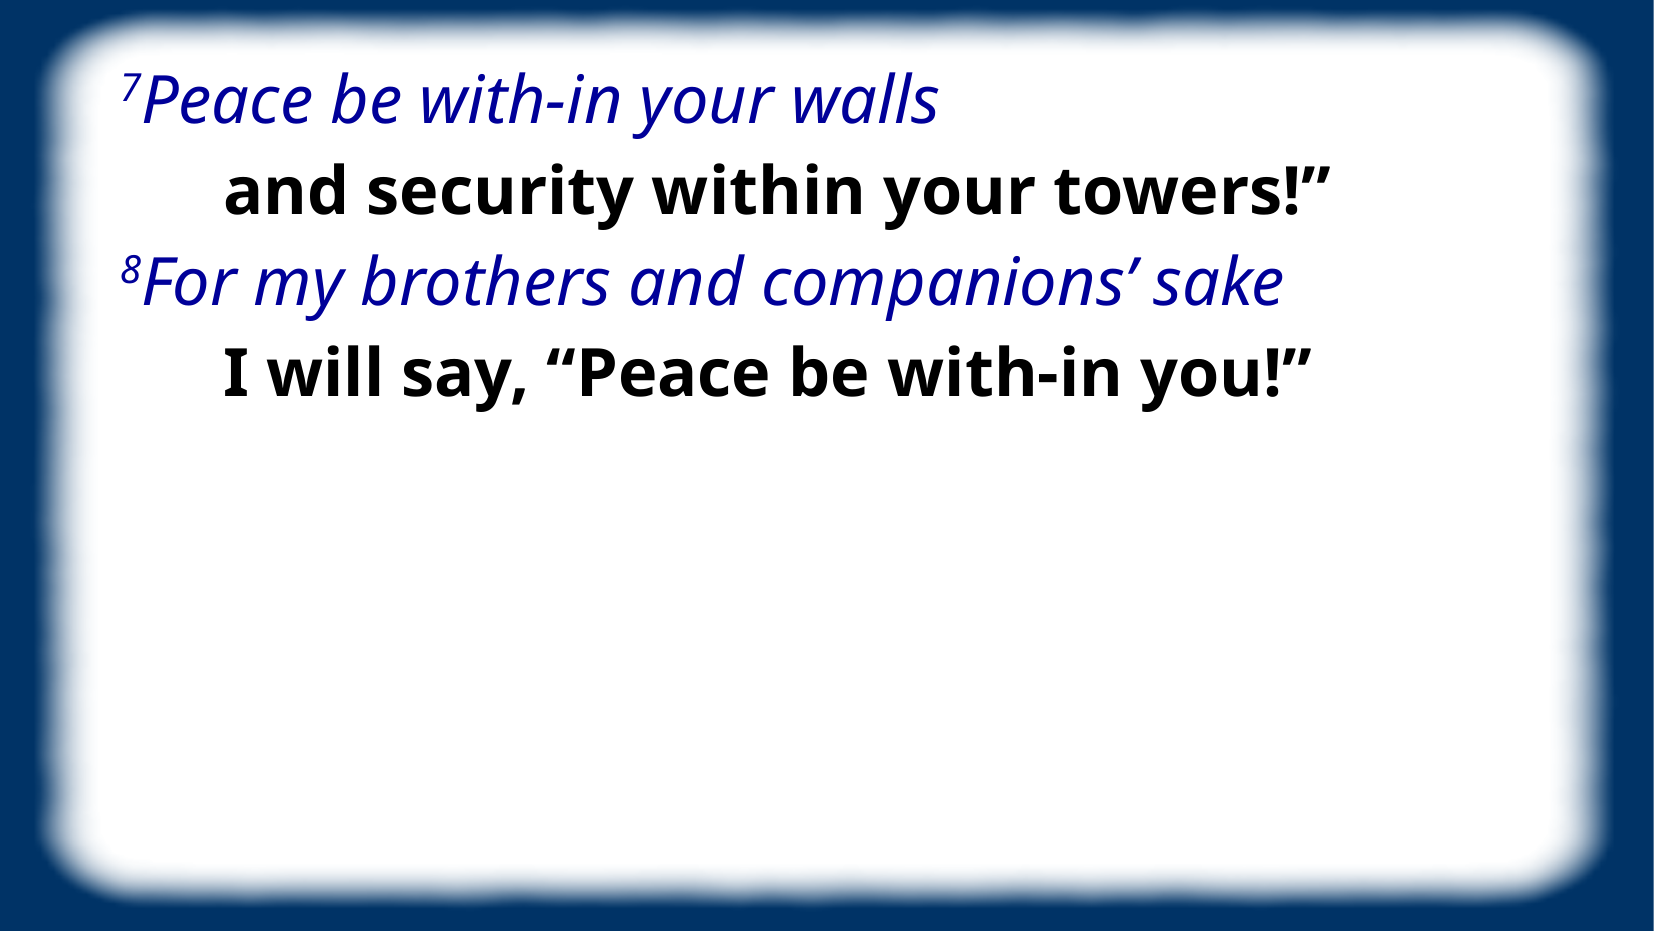

7Peace be with-in your walls
 and security within your towers!”
8For my brothers and companions’ sake
 I will say, “Peace be with-in you!”